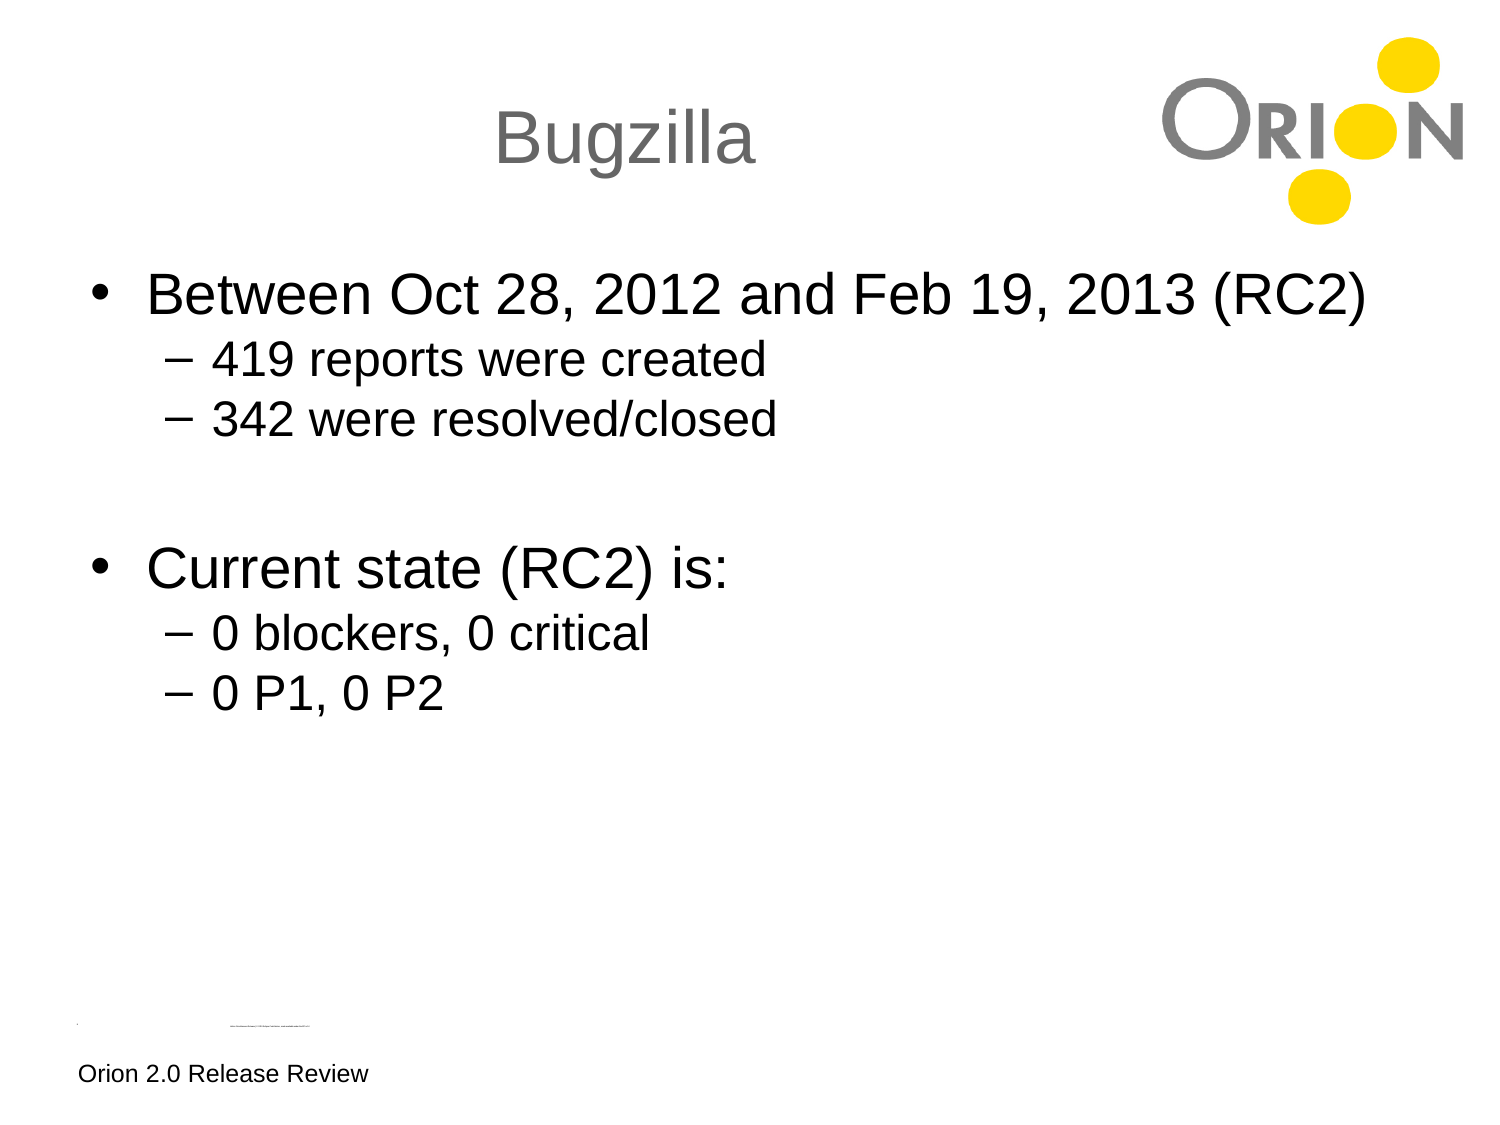

# Bugzilla
Between Oct 28, 2012 and Feb 19, 2013 (RC2)
419 reports were created
342 were resolved/closed
Current state (RC2) is:
0 blockers, 0 critical
0 P1, 0 P2
8
Copyright 2011